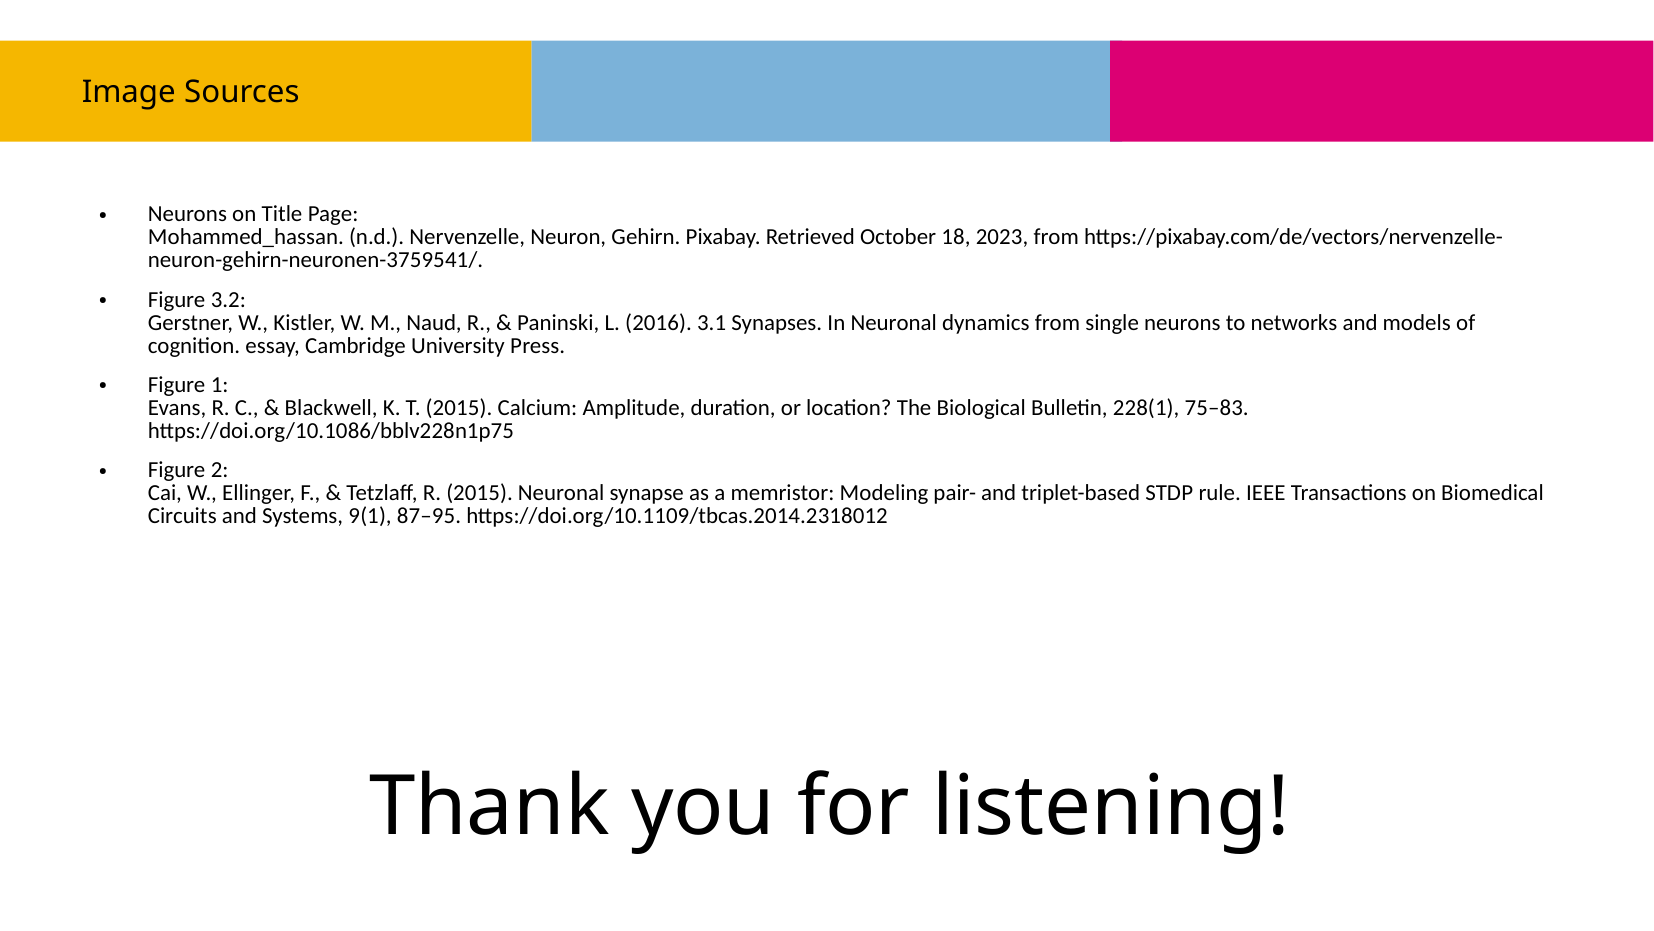

Image Sources
# Neurons on Title Page: Mohammed_hassan. (n.d.). Nervenzelle, Neuron, Gehirn. Pixabay. Retrieved October 18, 2023, from https://pixabay.com/de/vectors/nervenzelle-neuron-gehirn-neuronen-3759541/.
Figure 3.2:
Gerstner, W., Kistler, W. M., Naud, R., & Paninski, L. (2016). 3.1 Synapses. In Neuronal dynamics from single neurons to networks and models of cognition. essay, Cambridge University Press.
Figure 1:
Evans, R. C., & Blackwell, K. T. (2015). Calcium: Amplitude, duration, or location? The Biological Bulletin, 228(1), 75–83. https://doi.org/10.1086/bblv228n1p75
Figure 2:
Cai, W., Ellinger, F., & Tetzlaff, R. (2015). Neuronal synapse as a memristor: Modeling pair- and triplet-based STDP rule. IEEE Transactions on Biomedical Circuits and Systems, 9(1), 87–95. https://doi.org/10.1109/tbcas.2014.2318012
Thank you for listening!